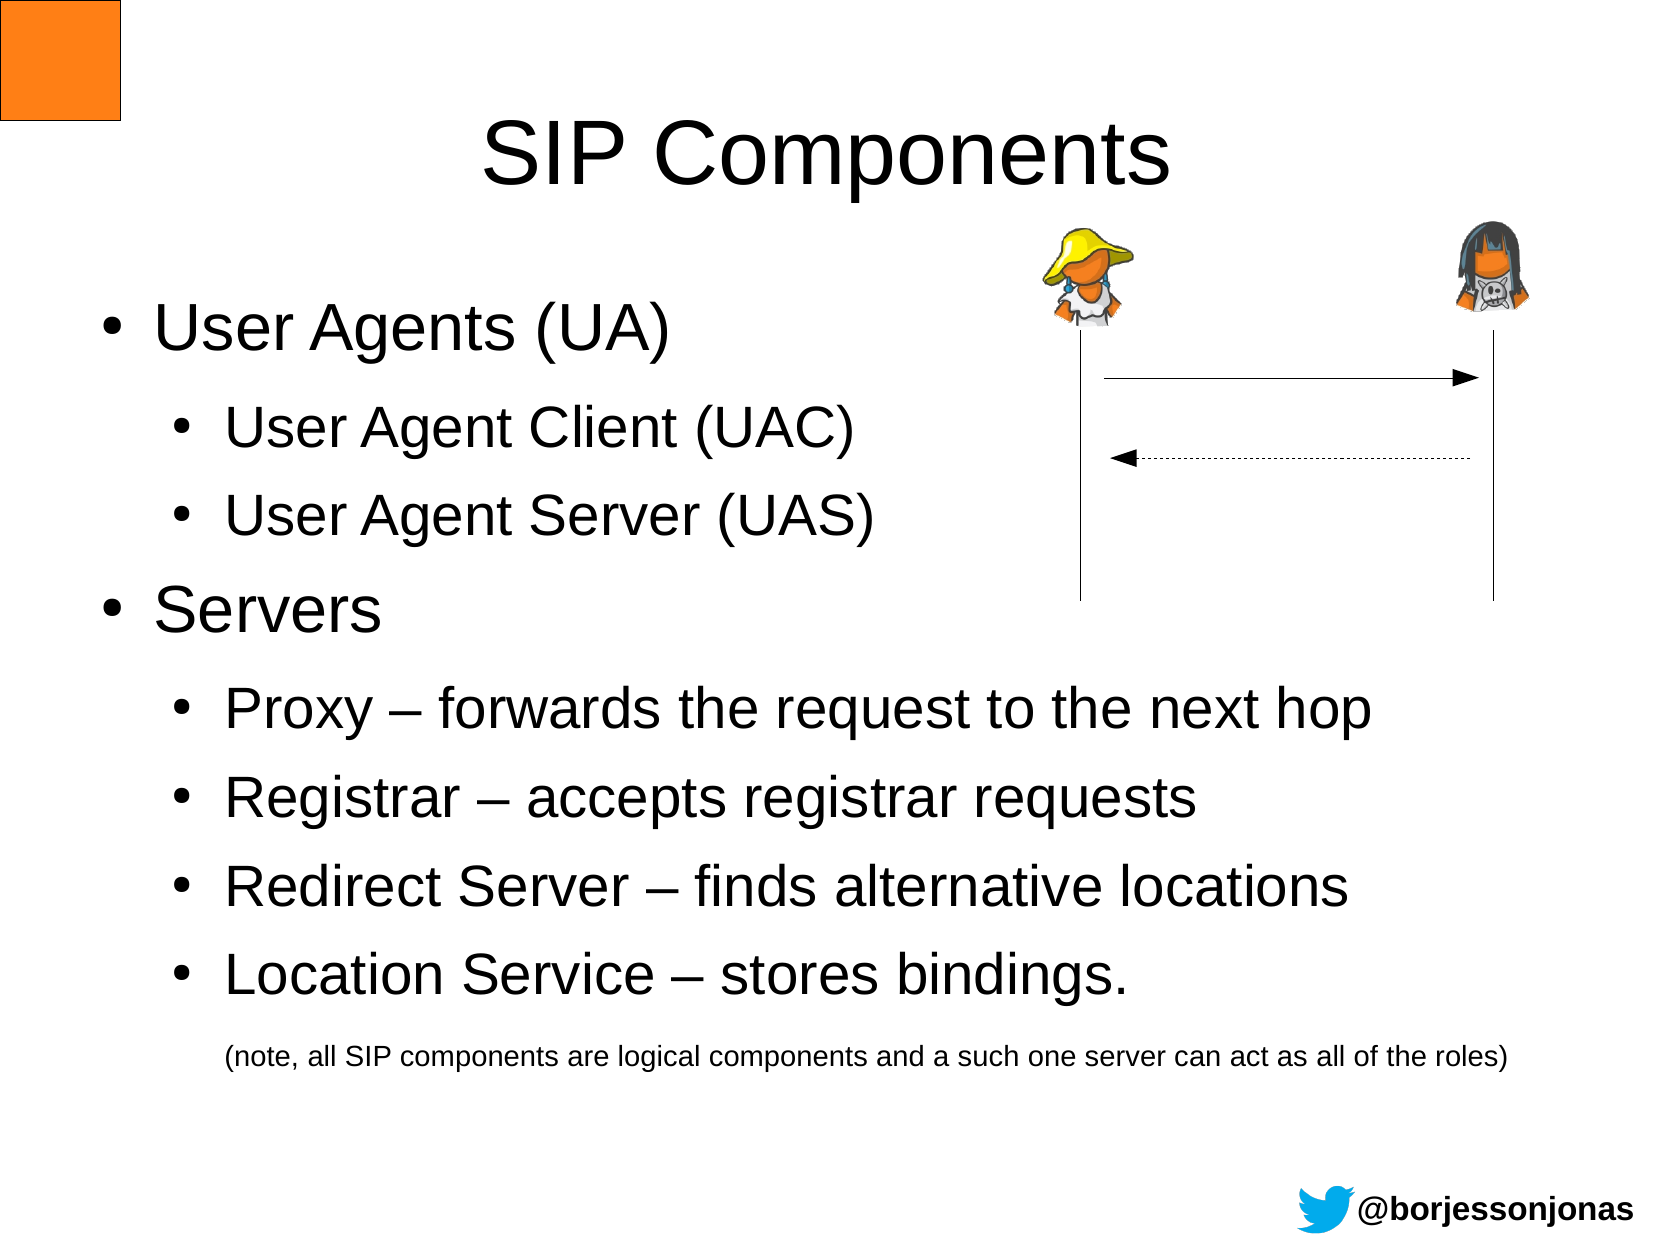

# SIP Components
User Agents (UA)
User Agent Client (UAC)
User Agent Server (UAS)
Servers
Proxy – forwards the request to the next hop
Registrar – accepts registrar requests
Redirect Server – finds alternative locations
Location Service – stores bindings.
(note, all SIP components are logical components and a such one server can act as all of the roles)